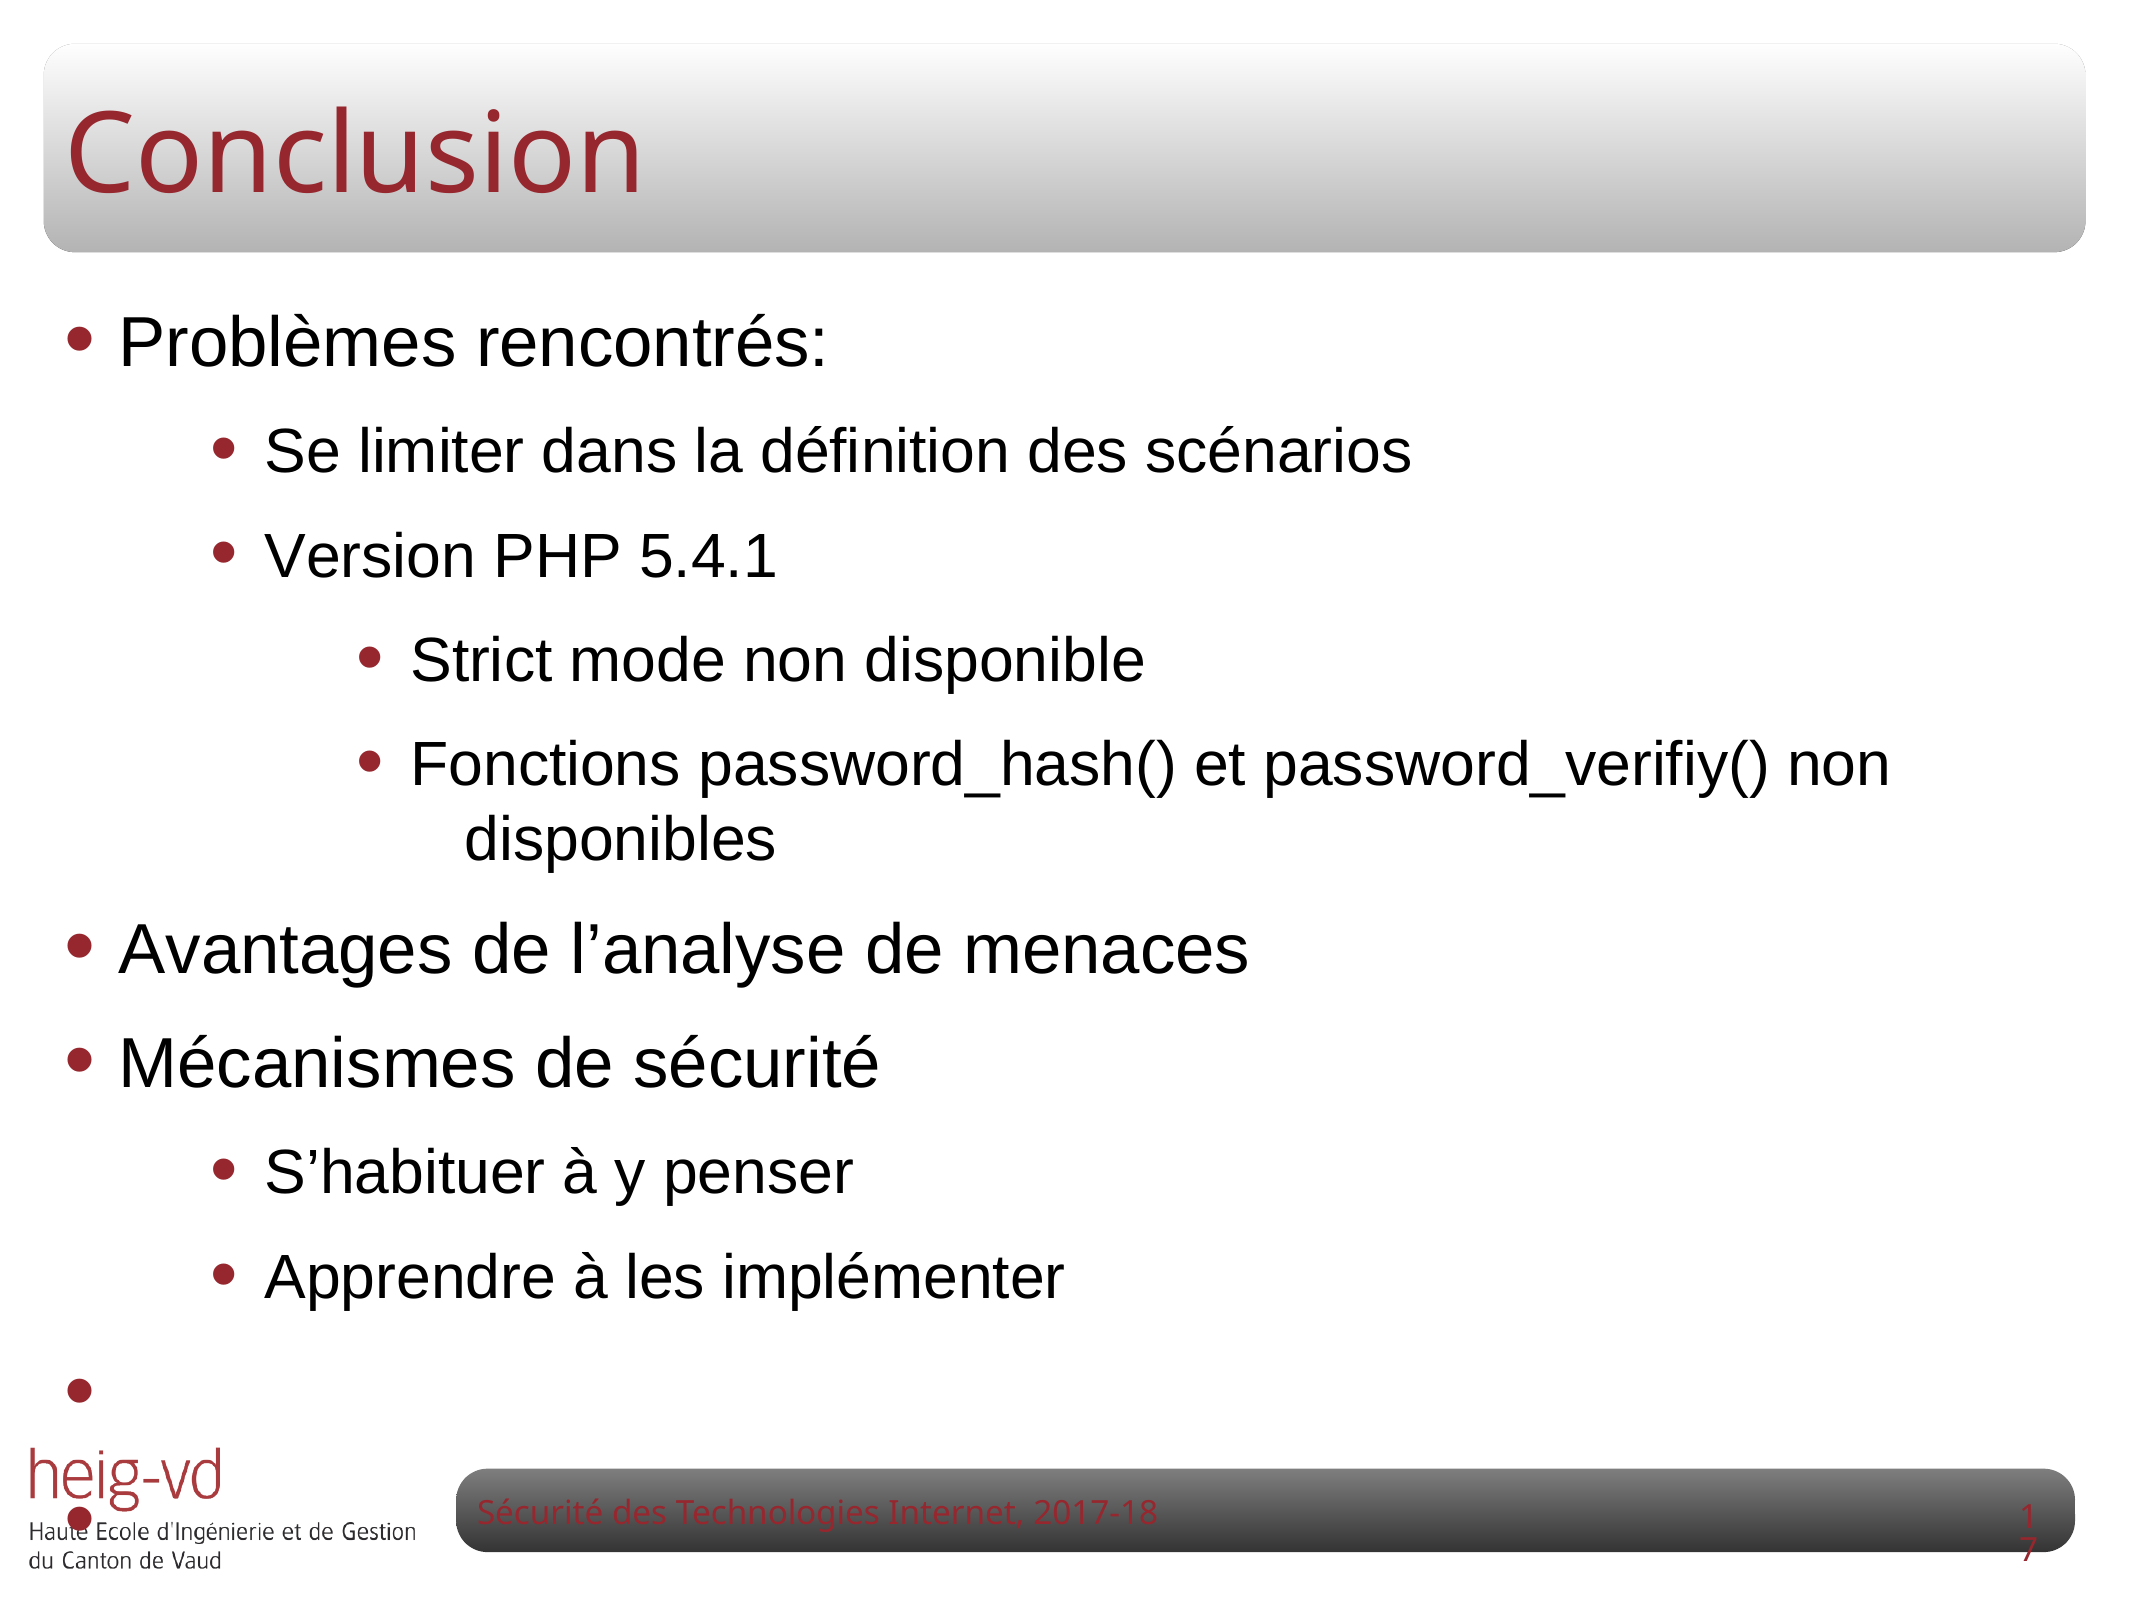

# Conclusion
Problèmes rencontrés:
Se limiter dans la définition des scénarios
Version PHP 5.4.1
Strict mode non disponible
Fonctions password_hash() et password_verifiy() non disponibles
Avantages de l’analyse de menaces
Mécanismes de sécurité
S’habituer à y penser
Apprendre à les implémenter